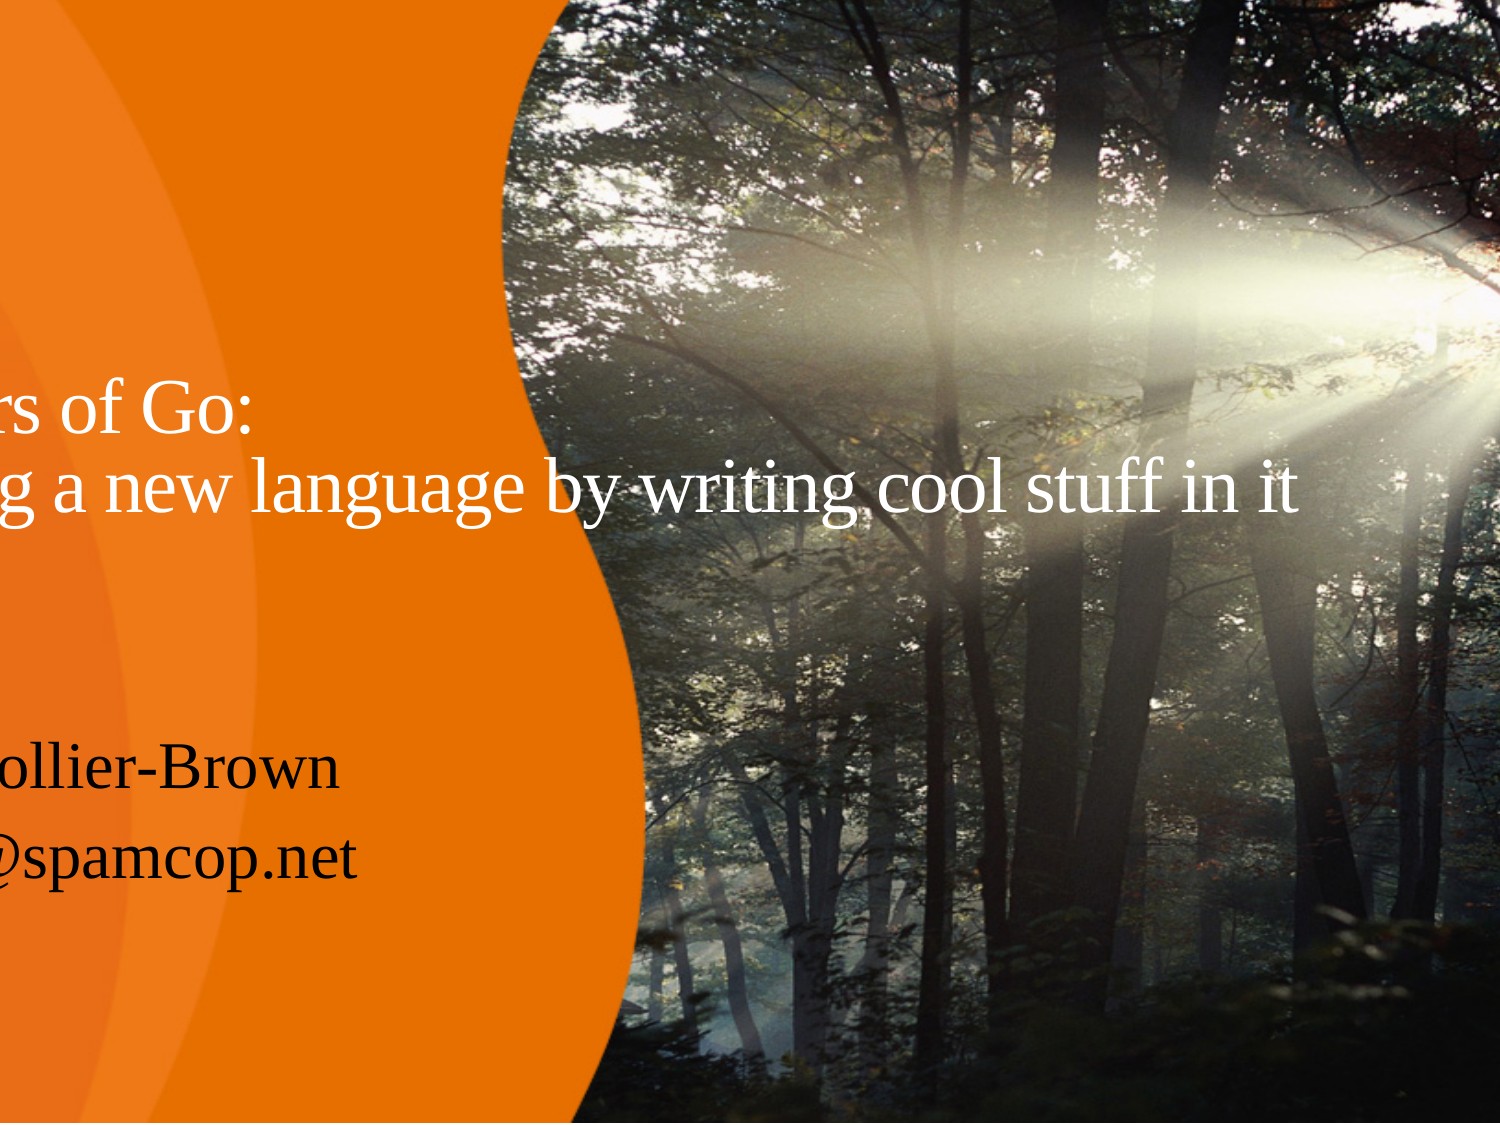

# 13 Hours of Go: Learning a new language by writing cool stuff in it
David Collier-Brown
davecb@spamcop.net